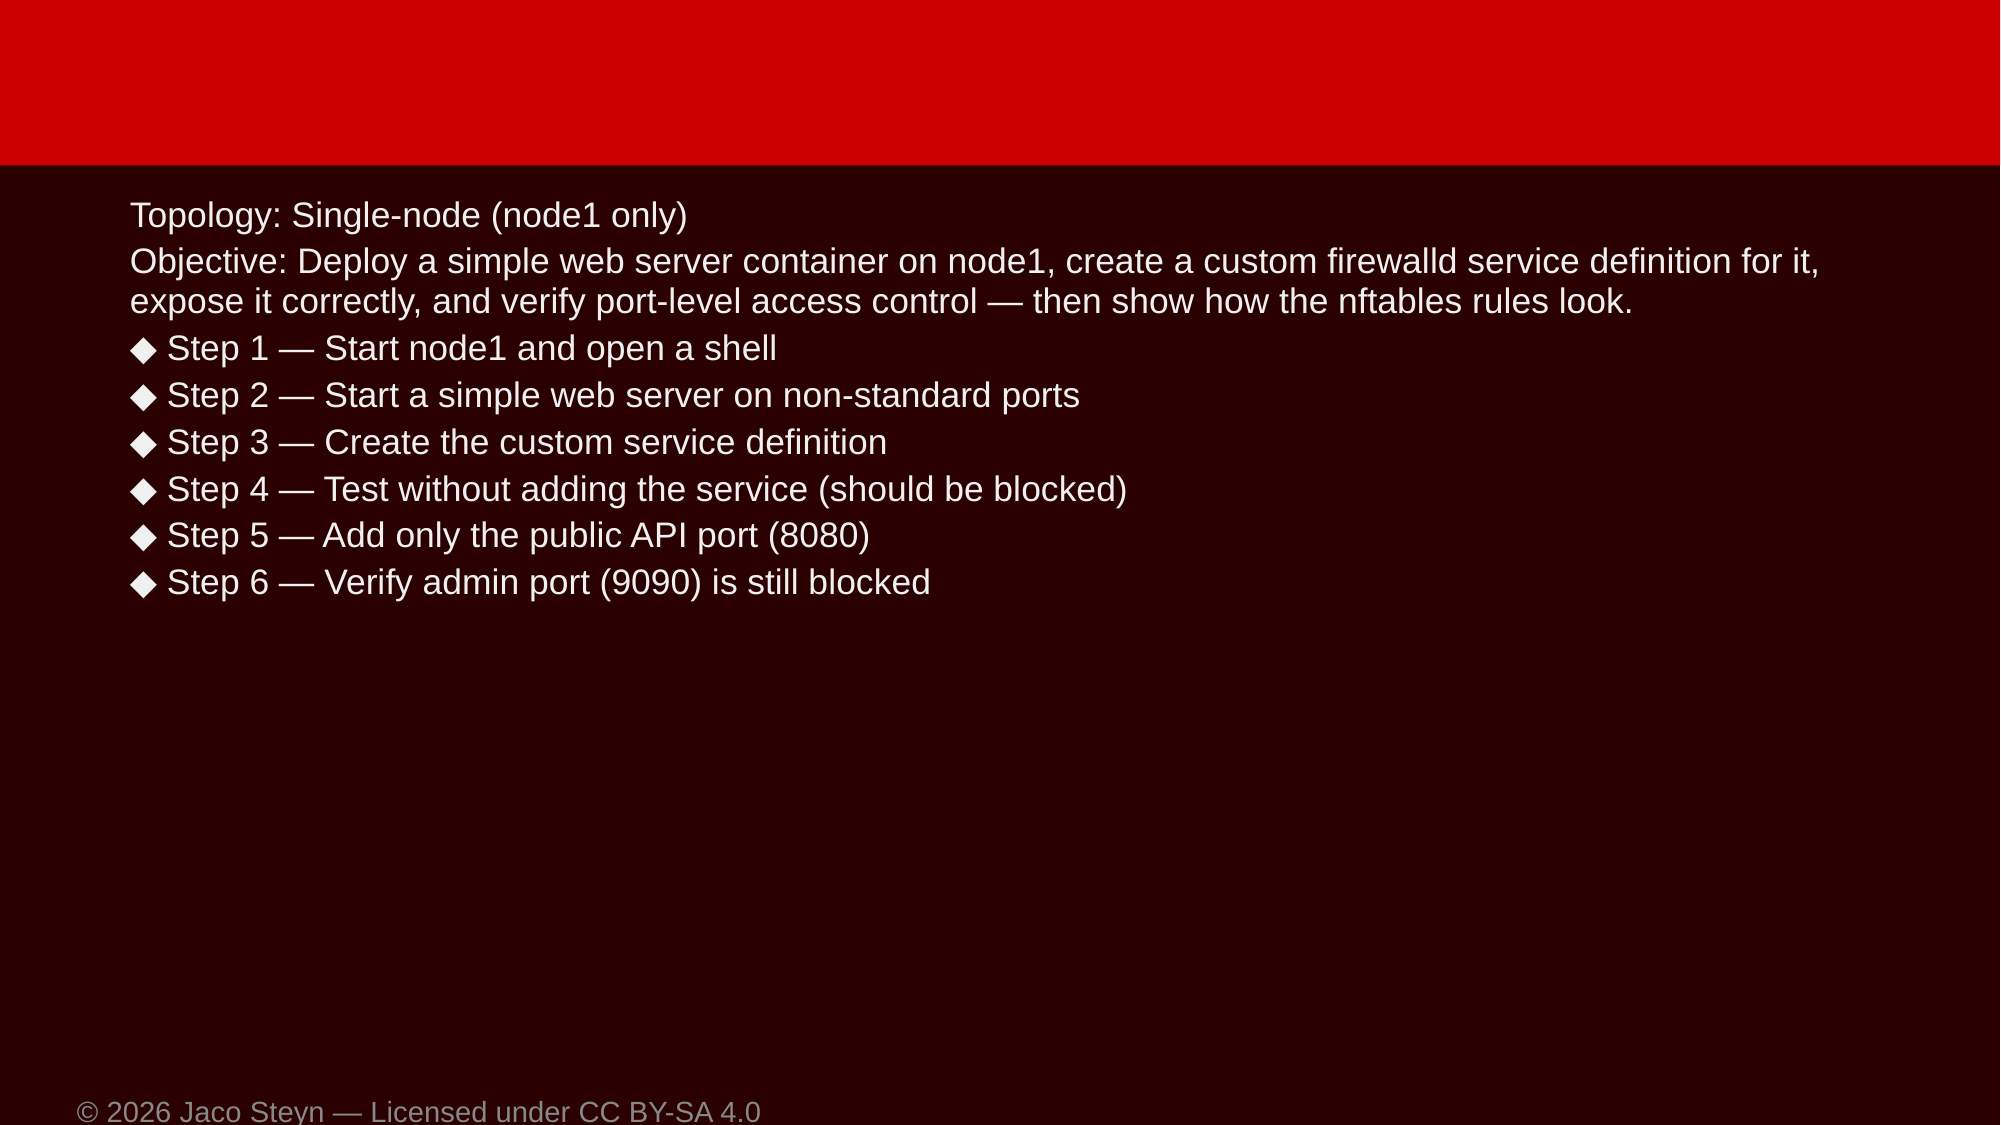

🔧 Lab 4 — Custom Service for a Containerised App
Topology: Single-node (node1 only)
Objective: Deploy a simple web server container on node1, create a custom firewalld service definition for it, expose it correctly, and verify port-level access control — then show how the nftables rules look.
◆ Step 1 — Start node1 and open a shell
◆ Step 2 — Start a simple web server on non-standard ports
◆ Step 3 — Create the custom service definition
◆ Step 4 — Test without adding the service (should be blocked)
◆ Step 5 — Add only the public API port (8080)
◆ Step 6 — Verify admin port (9090) is still blocked
© 2026 Jaco Steyn — Licensed under CC BY-SA 4.0